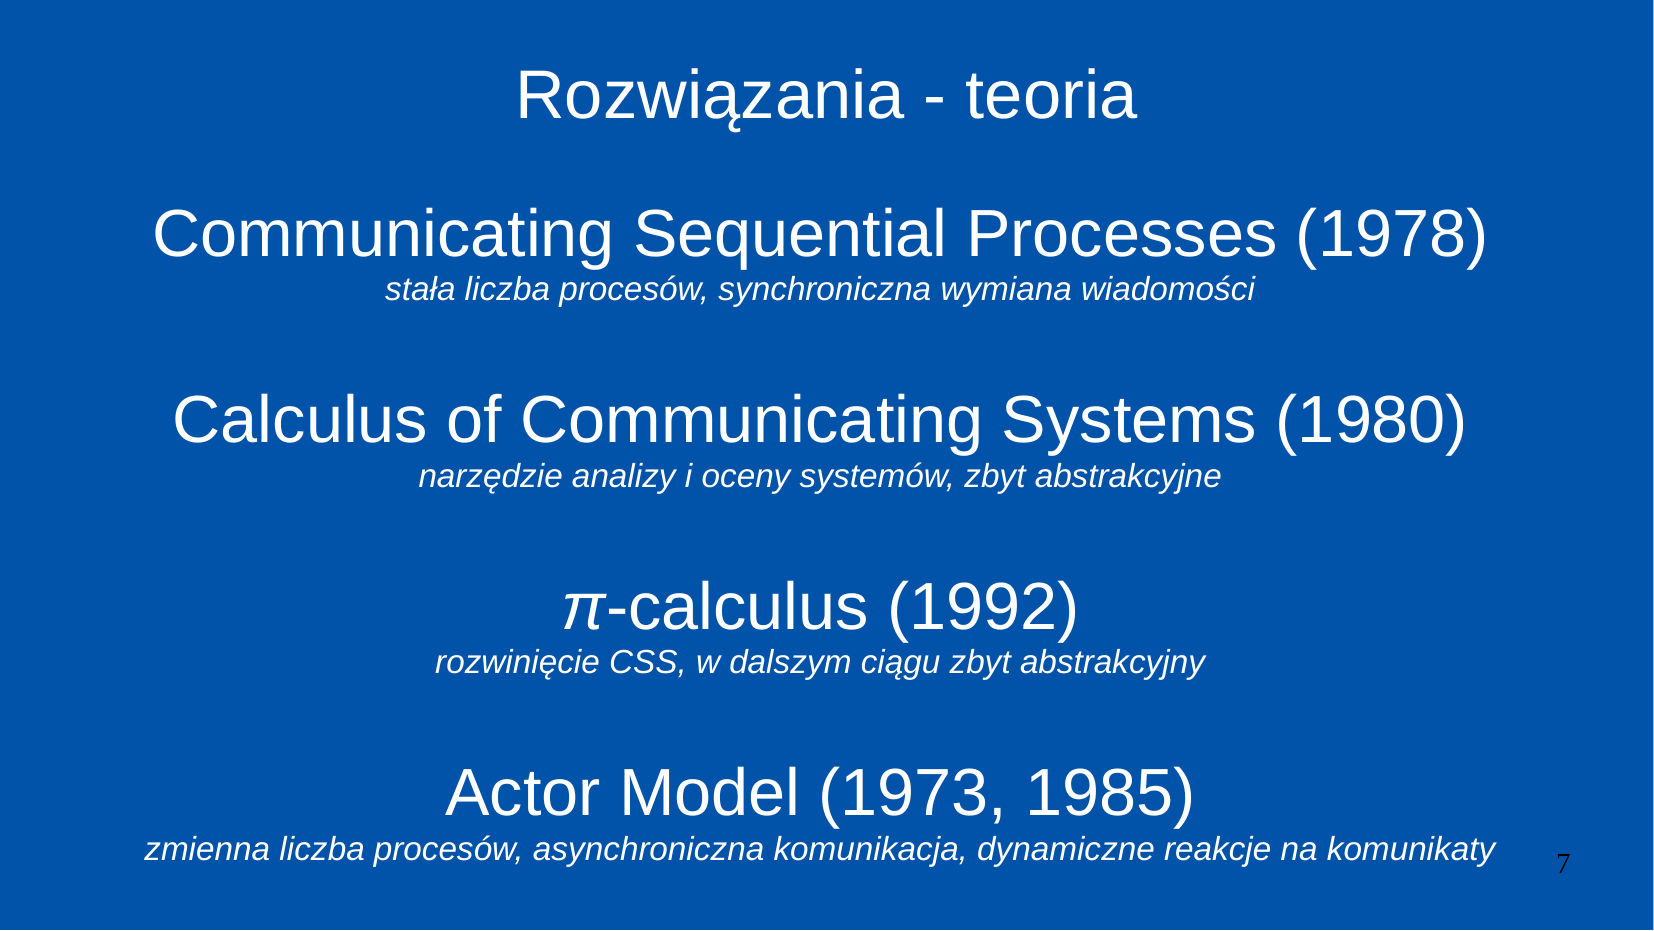

# Rozwiązania - teoria
Communicating Sequential Processes (1978)
stała liczba procesów, synchroniczna wymiana wiadomości
Calculus of Communicating Systems (1980)
narzędzie analizy i oceny systemów, zbyt abstrakcyjne
π-calculus (1992)
rozwinięcie CSS, w dalszym ciągu zbyt abstrakcyjny
Actor Model (1973, 1985)
zmienna liczba procesów, asynchroniczna komunikacja, dynamiczne reakcje na komunikaty
7